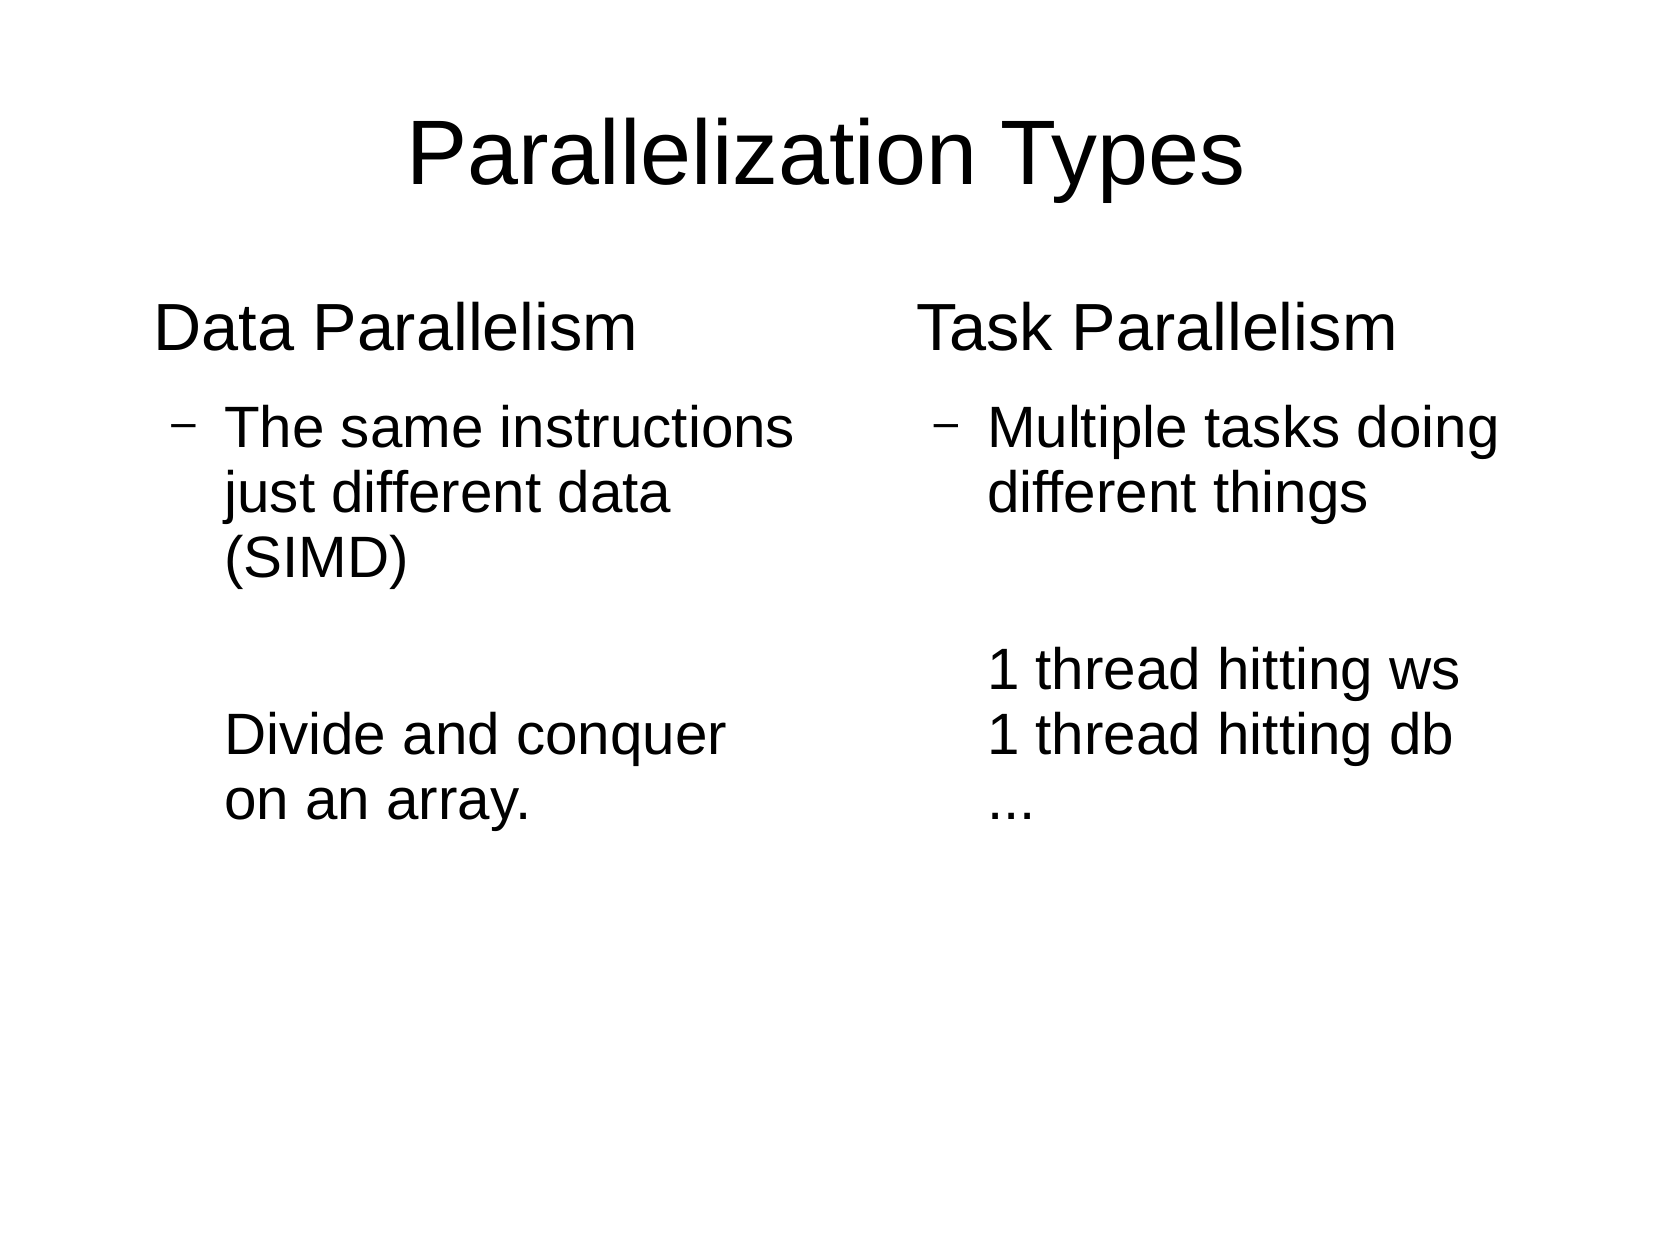

# Parallelization Types
Data Parallelism
The same instructions just different data (SIMD)
Divide and conquer on an array.
Task Parallelism
Multiple tasks doing different things
1 thread hitting ws
1 thread hitting db
...